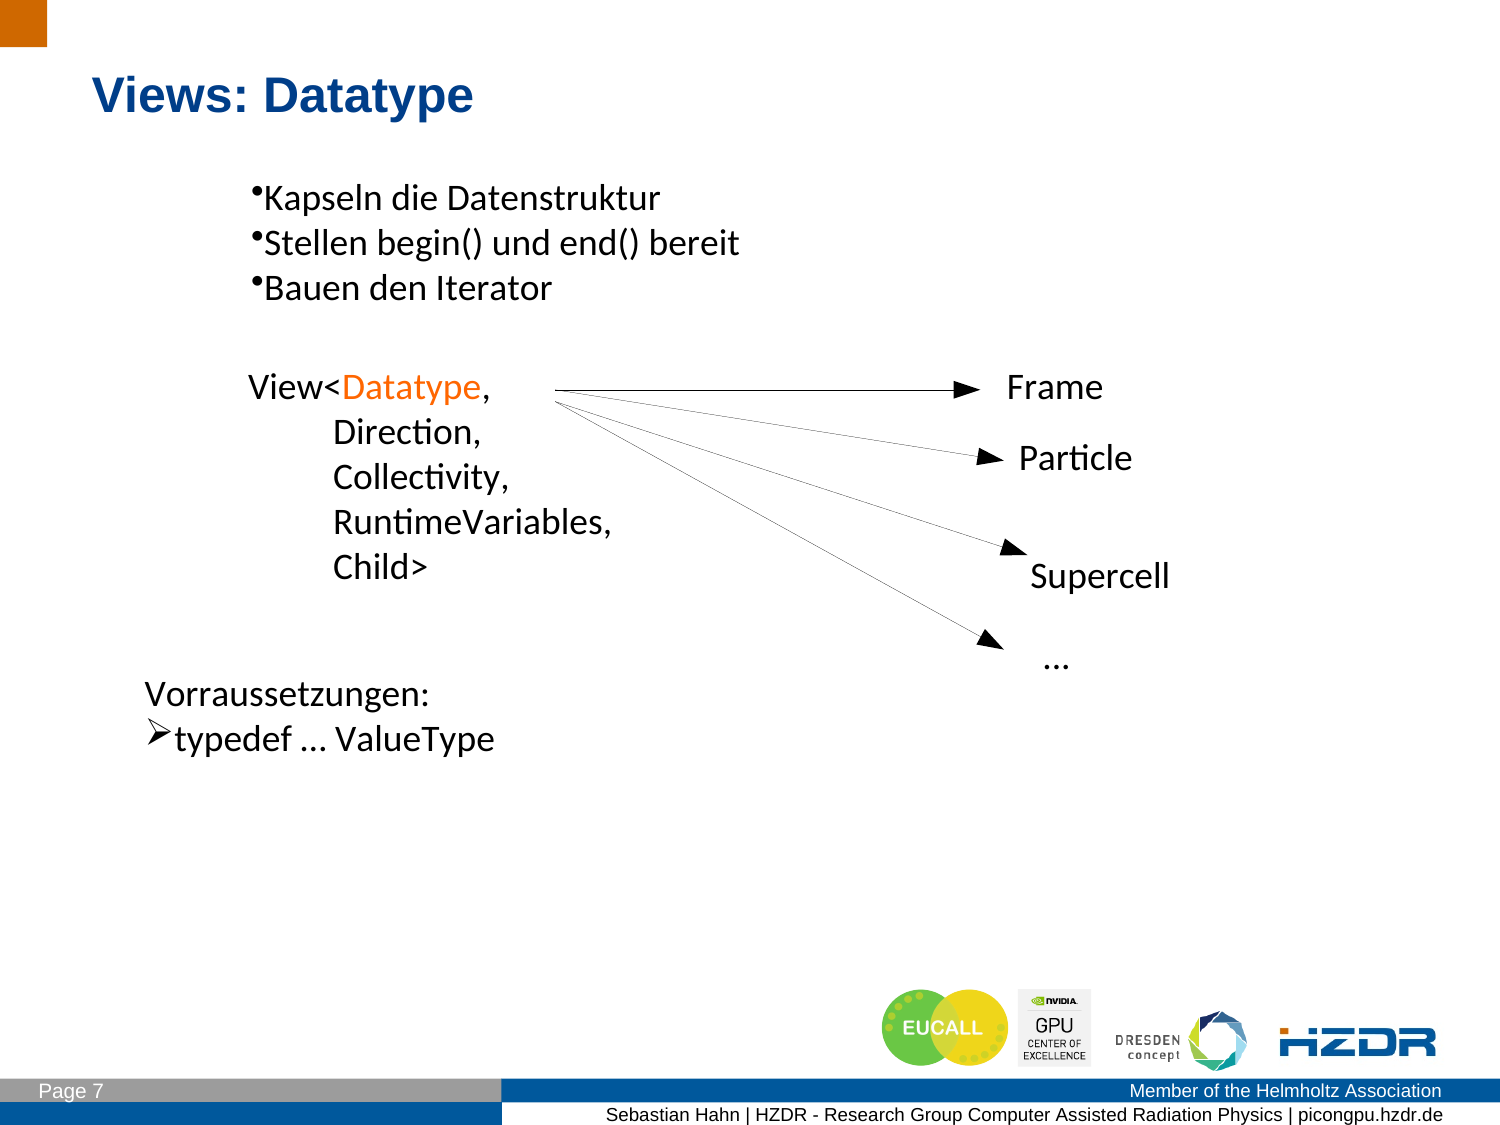

# Views: Datatype
Kapseln die Datenstruktur
Stellen begin() und end() bereit
Bauen den Iterator
View<Datatype,
 Direction,
 Collectivity,
 RuntimeVariables,
 Child>
Frame
Particle
Supercell
...
Vorraussetzungen:
typedef … ValueType